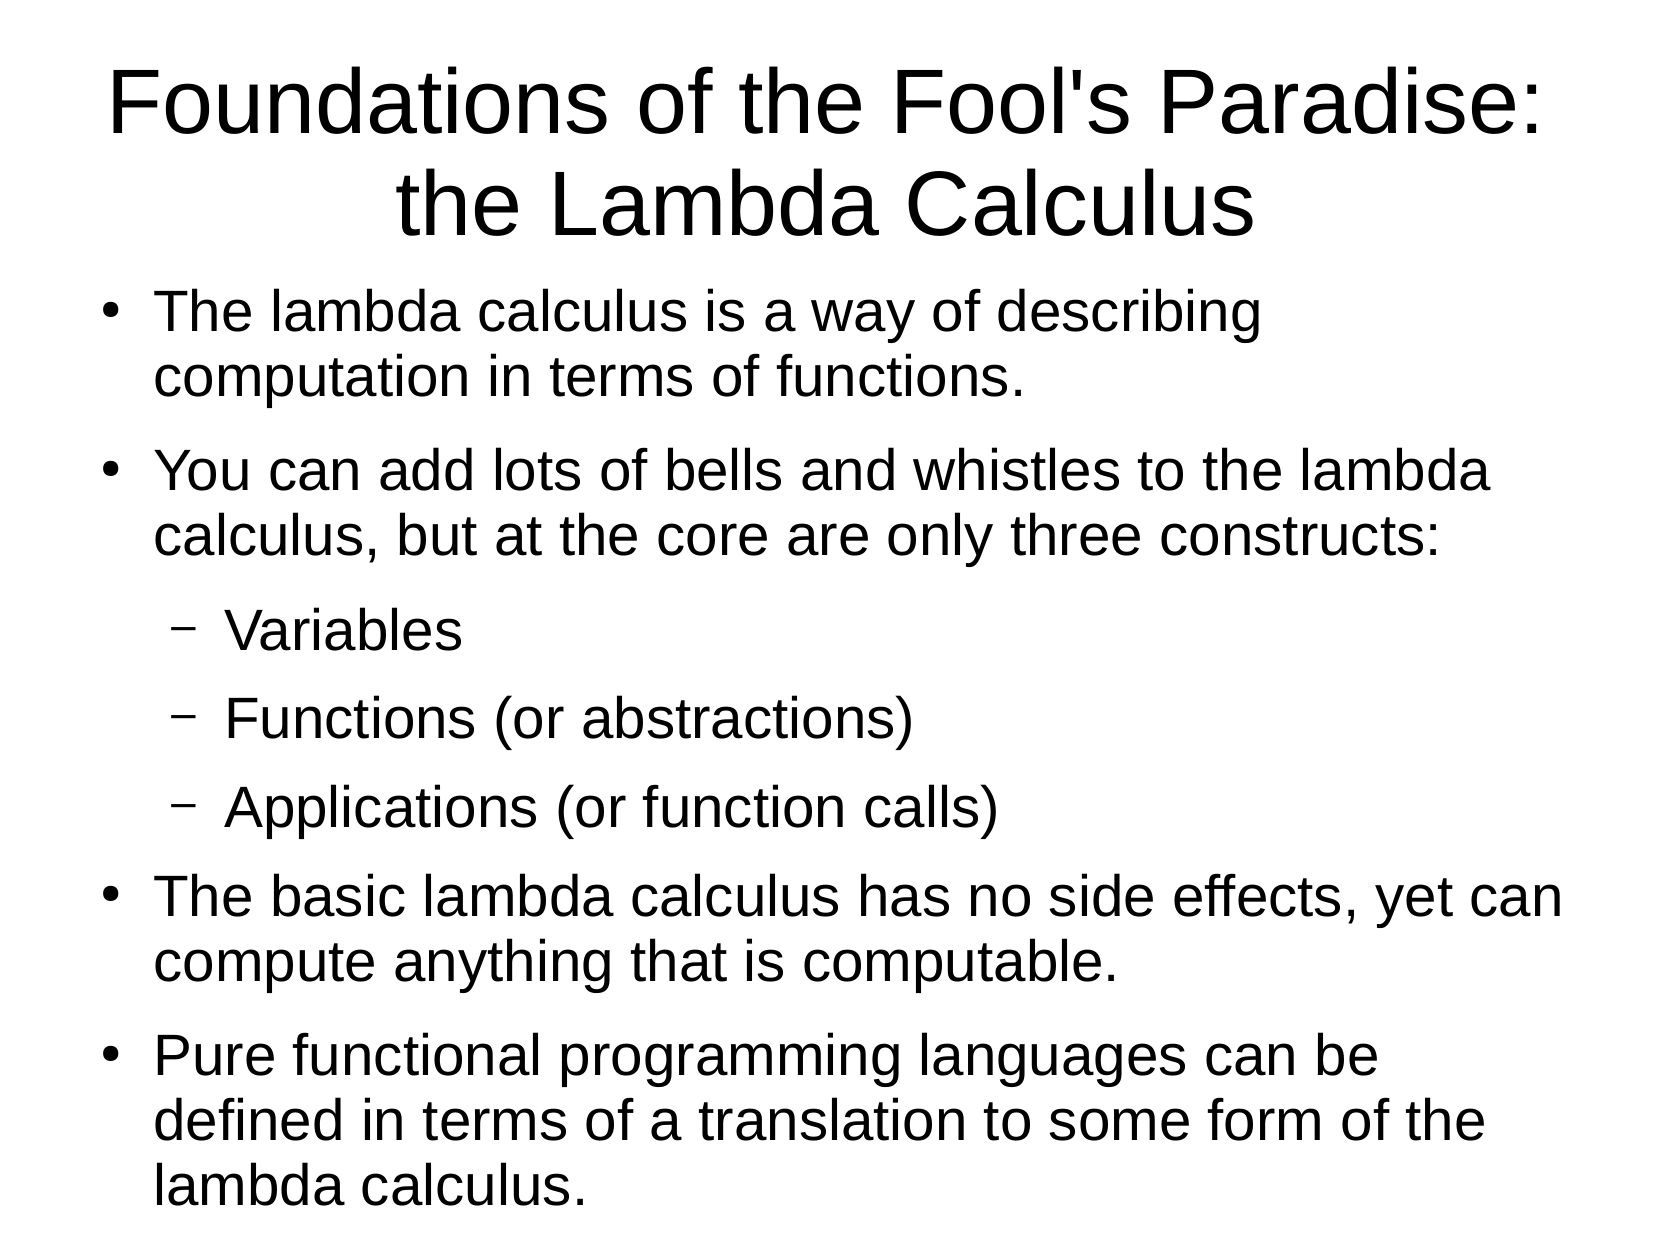

# Foundations of the Fool's Paradise: the Lambda Calculus
The lambda calculus is a way of describing computation in terms of functions.
You can add lots of bells and whistles to the lambda calculus, but at the core are only three constructs:
Variables
Functions (or abstractions)
Applications (or function calls)
The basic lambda calculus has no side effects, yet can compute anything that is computable.
Pure functional programming languages can be defined in terms of a translation to some form of the lambda calculus.